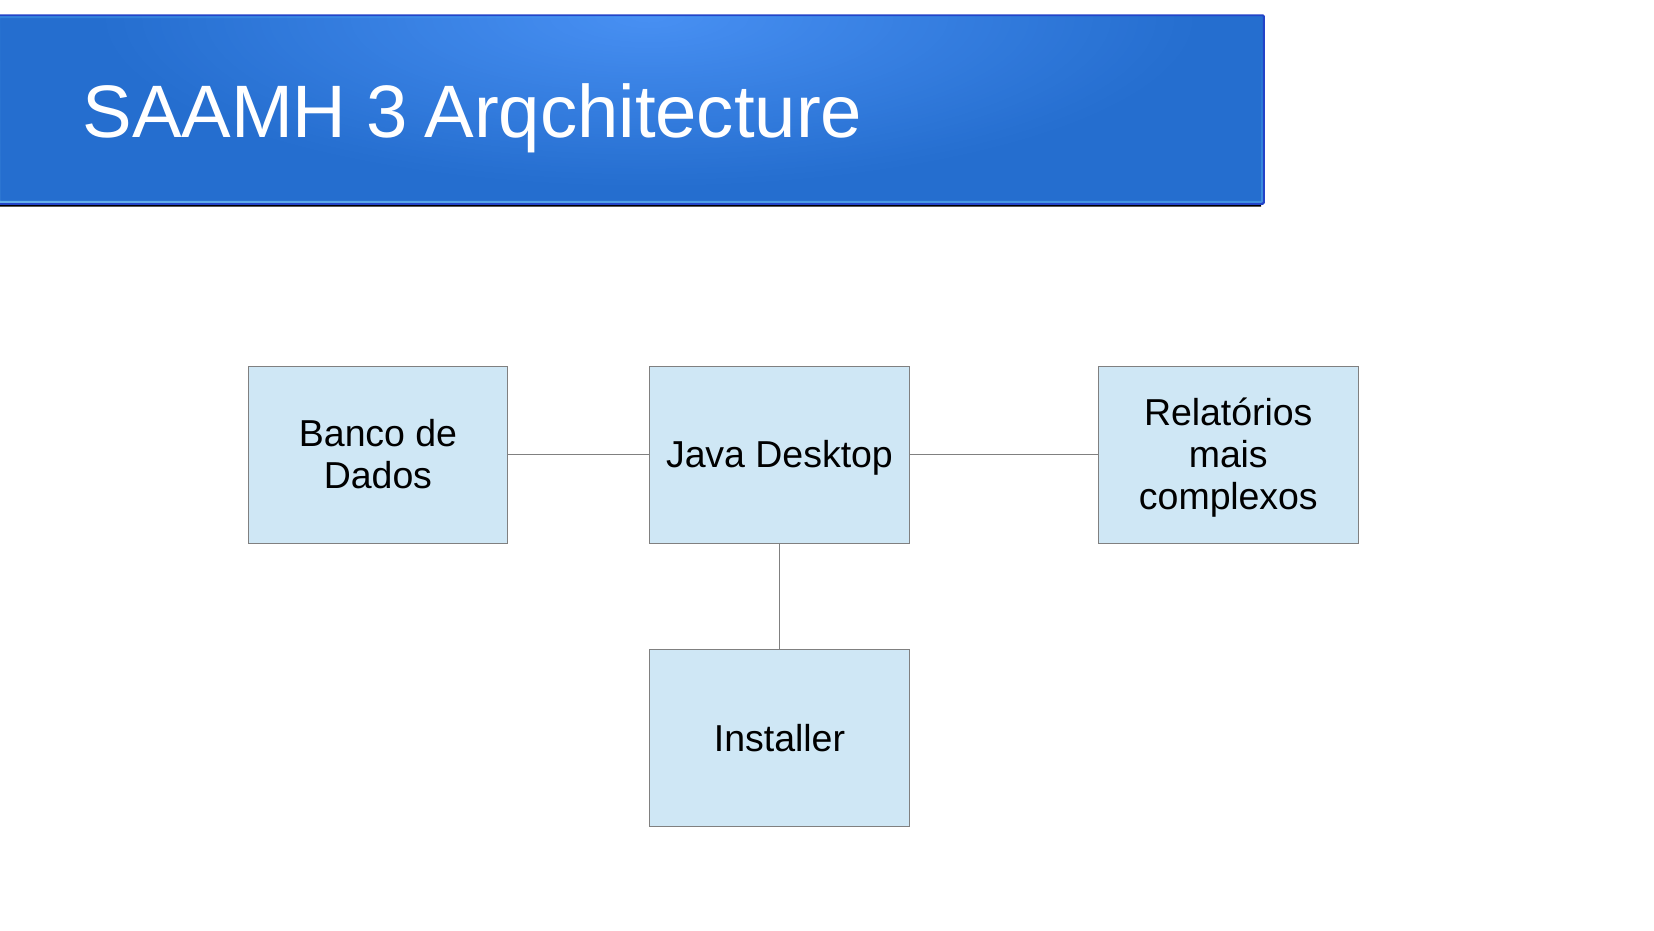

# SAAMH 3 Arqchitecture
Banco de
Dados
Java Desktop
Relatórios
mais
complexos
Installer